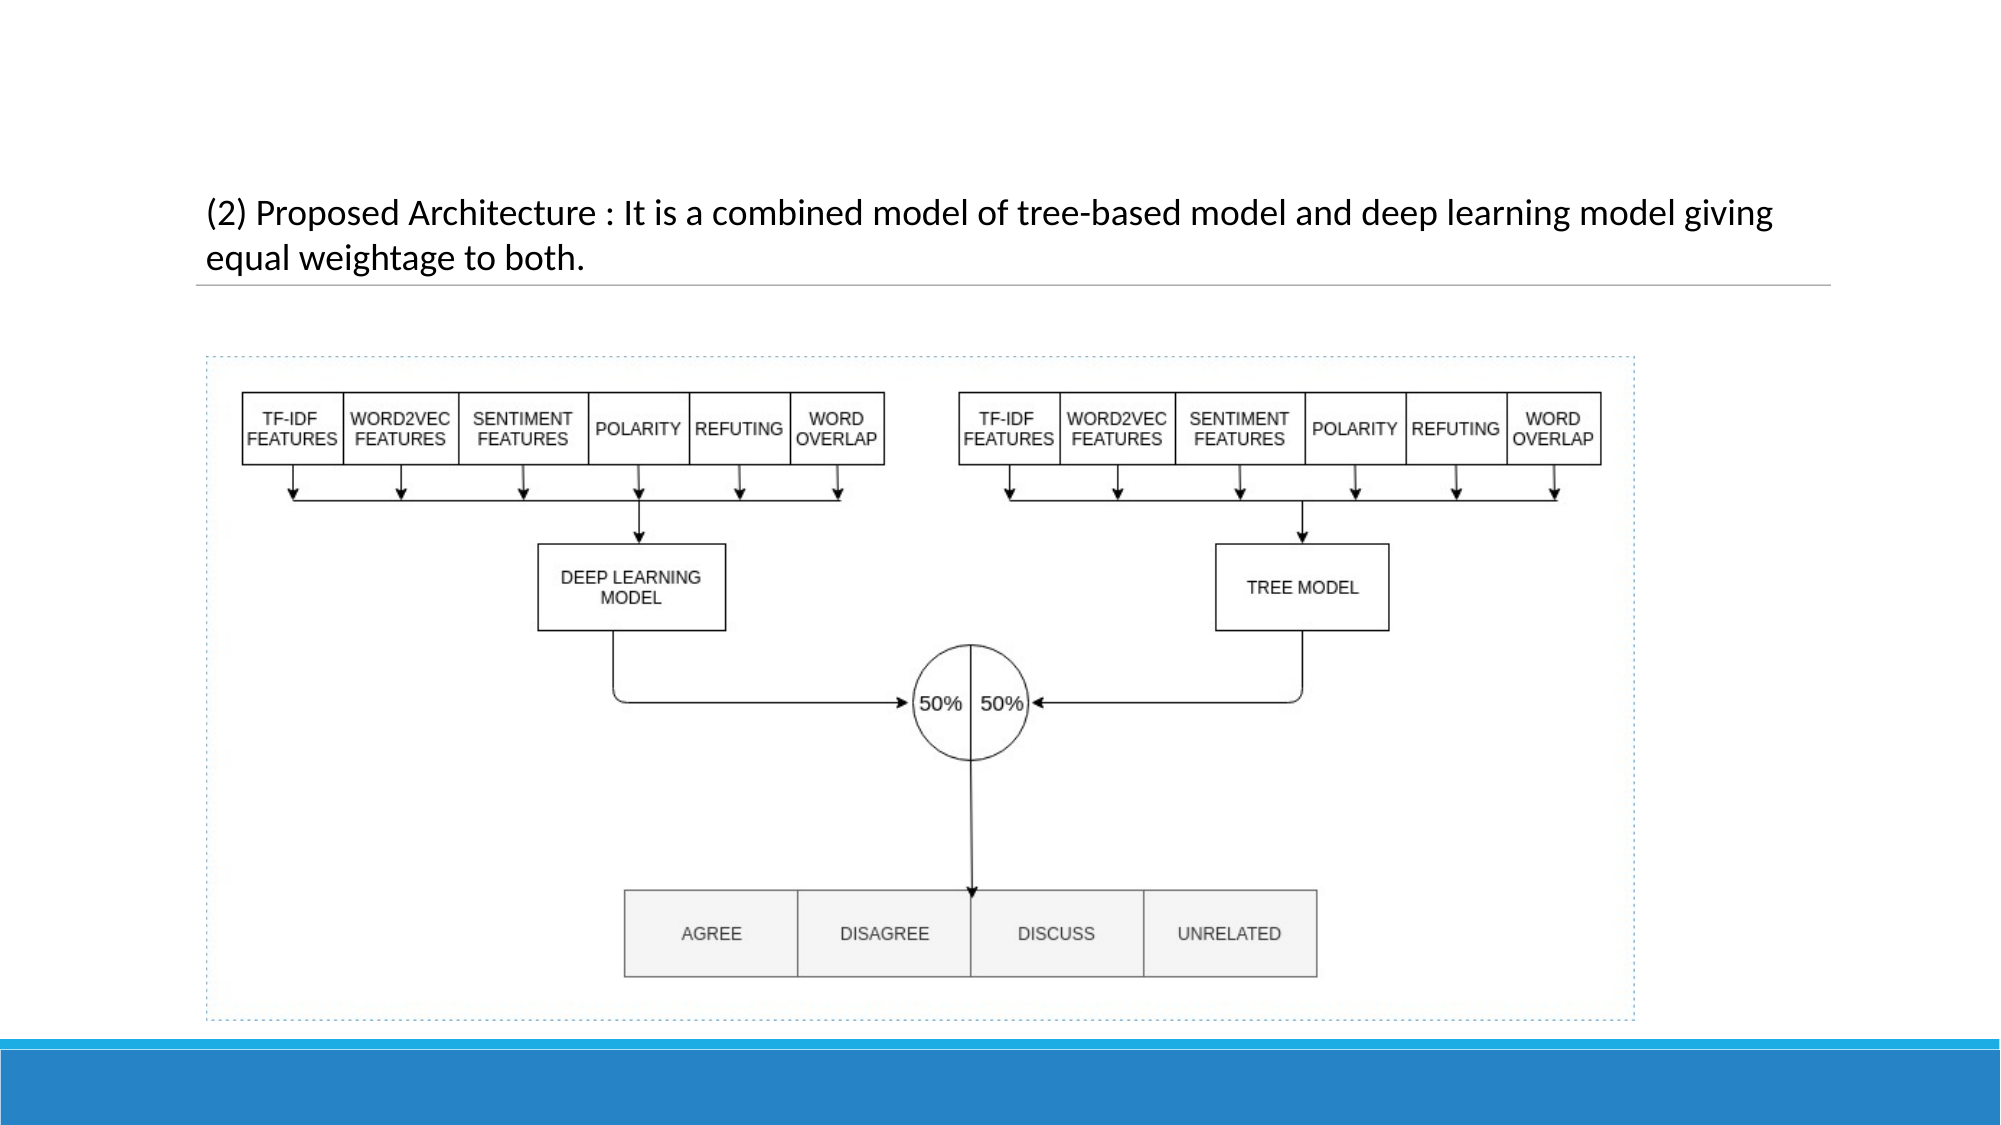

(2) Proposed Architecture : It is a combined model of tree-based model and deep learning model giving equal weightage to both.